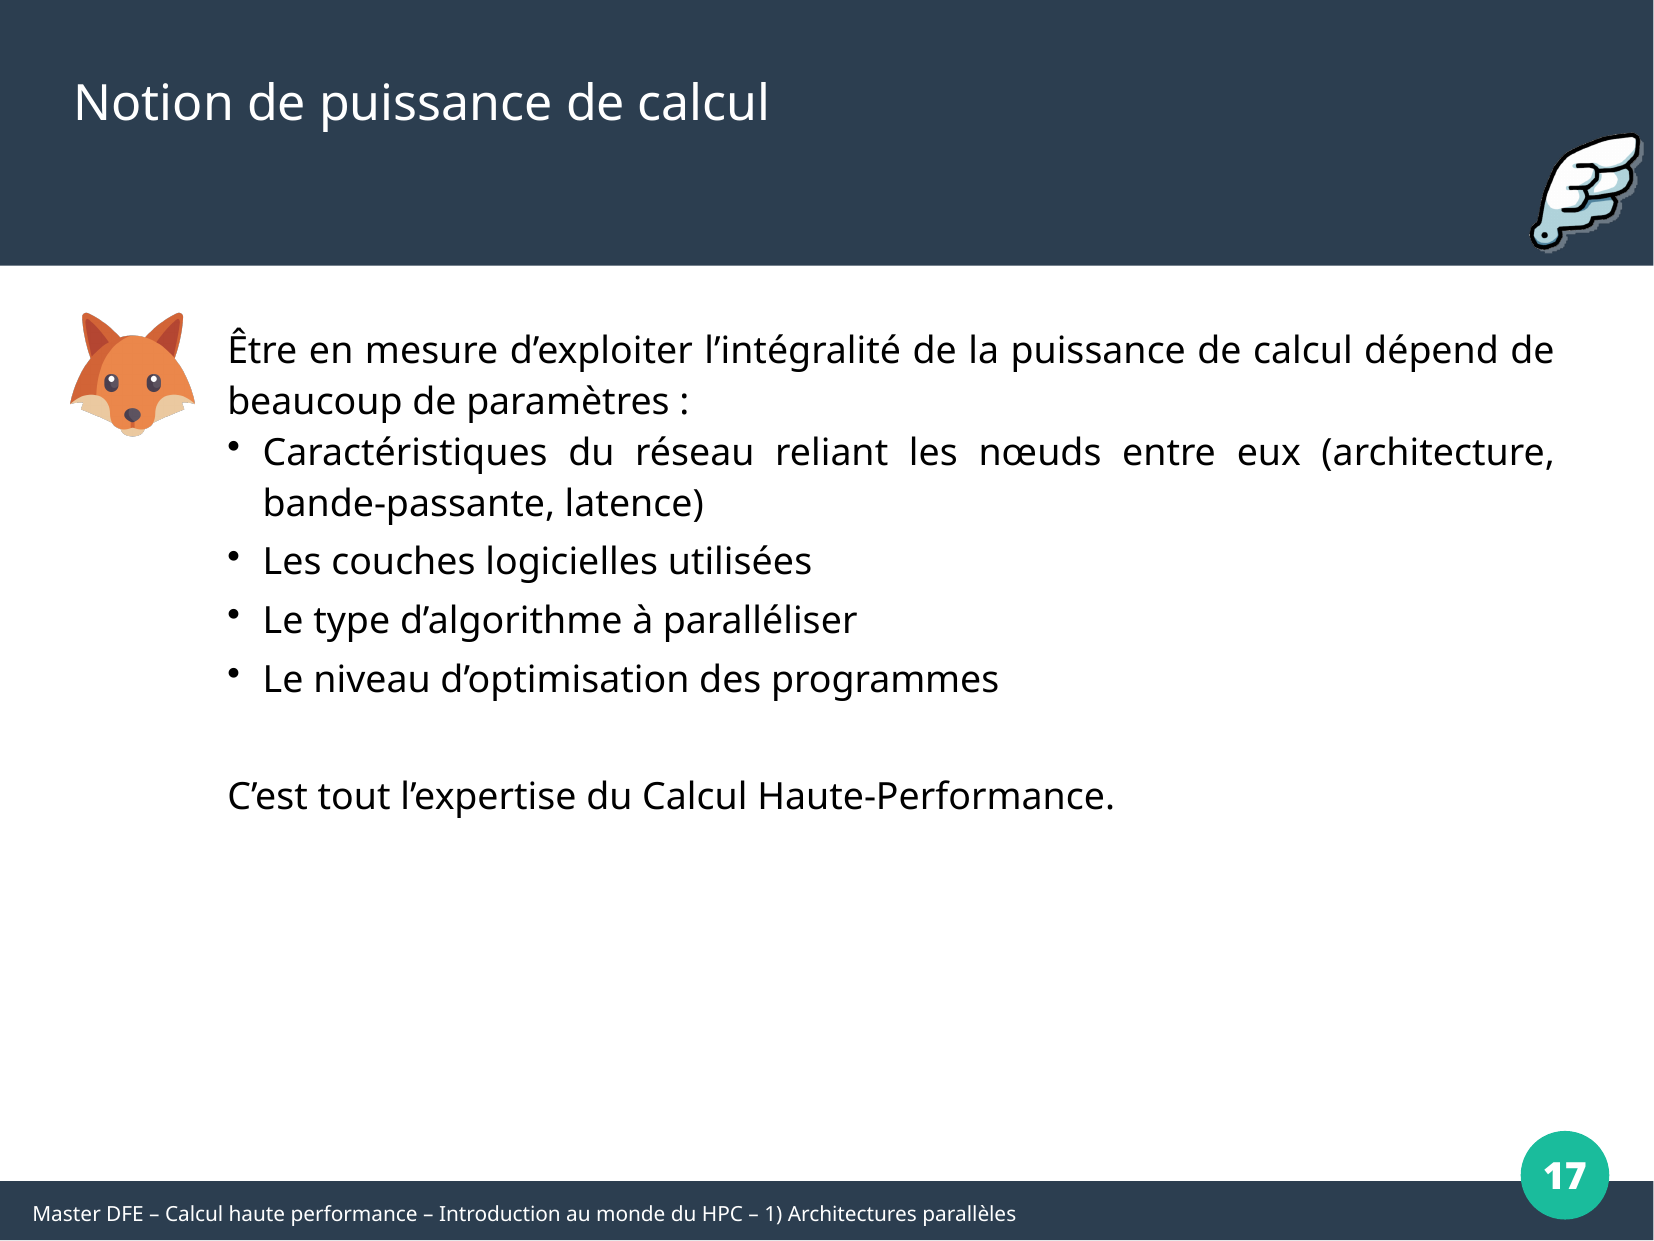

Notion de puissance de calcul
Être en mesure d’exploiter l’intégralité de la puissance de calcul dépend de beaucoup de paramètres :
Caractéristiques du réseau reliant les nœuds entre eux (architecture, bande-passante, latence)
Les couches logicielles utilisées
Le type d’algorithme à paralléliser
Le niveau d’optimisation des programmes
C’est tout l’expertise du Calcul Haute-Performance.
17
Master DFE – Calcul haute performance – Introduction au monde du HPC – 1) Architectures parallèles